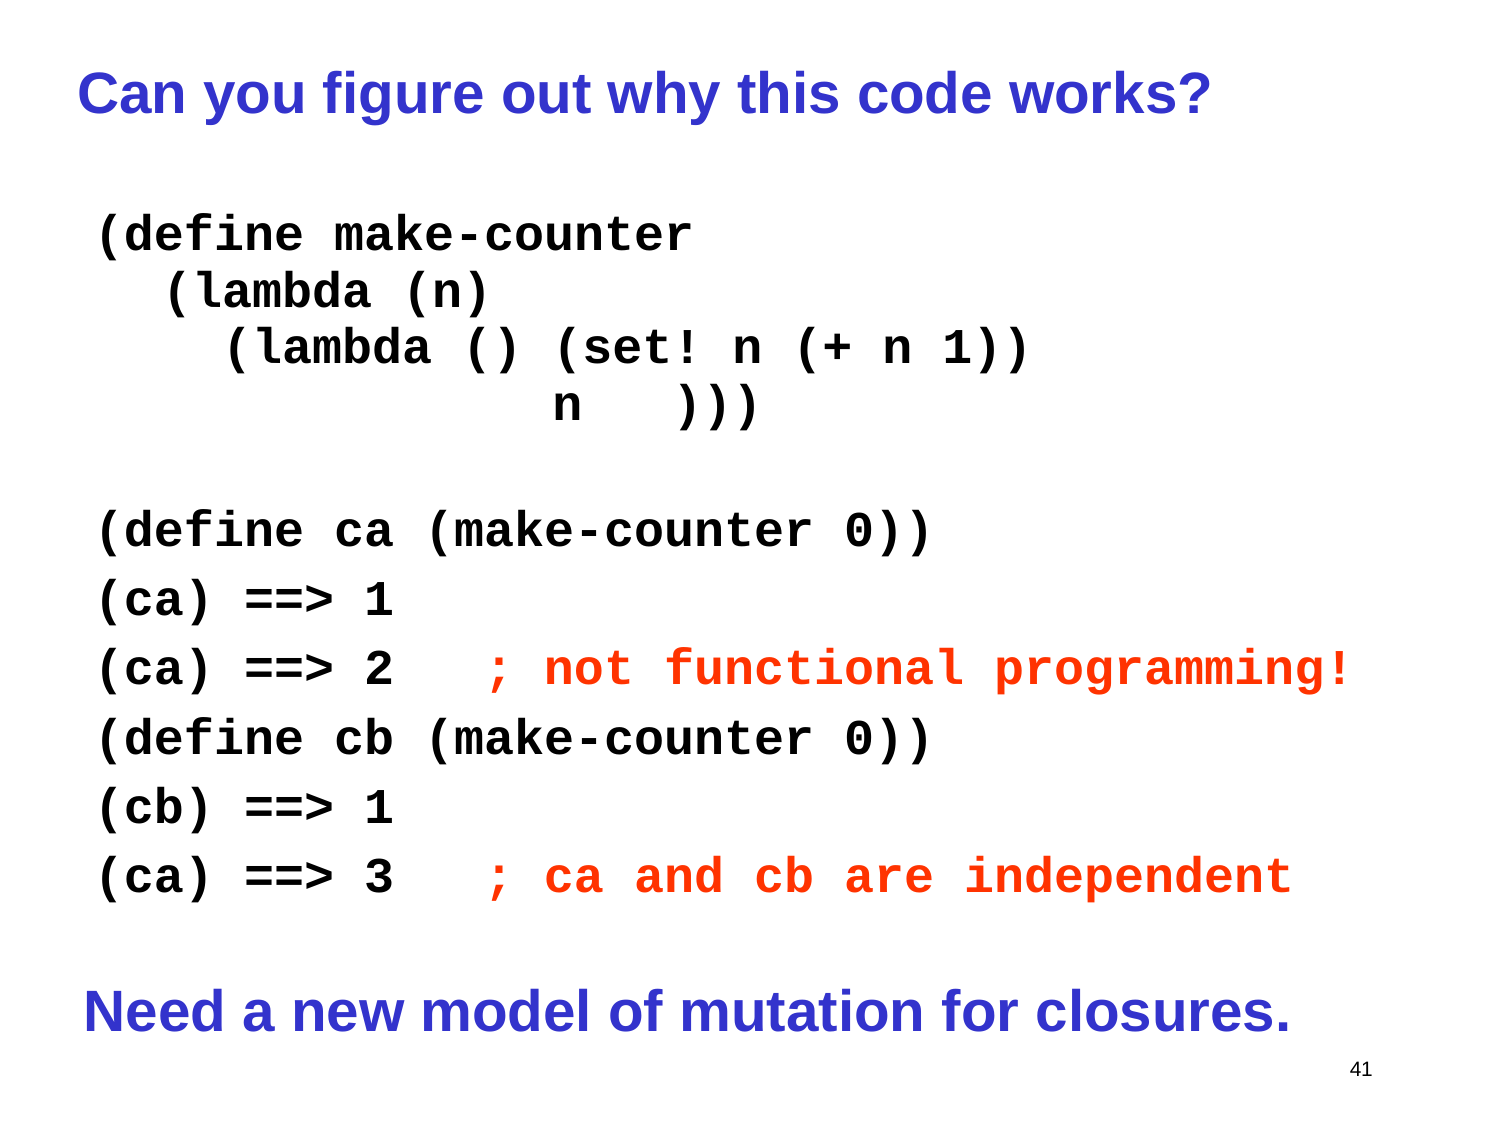

Can you figure out why this code works?
# (define make-counter (lambda (n) (lambda () (set! n (+ n 1)) n )))
 (define ca (make-counter 0))
 (ca) ==> 1
 (ca) ==> 2 ; not functional programming!
 (define cb (make-counter 0))
 (cb) ==> 1
 (ca) ==> 3 ; ca and cb are independent
Need a new model of mutation for closures.
41